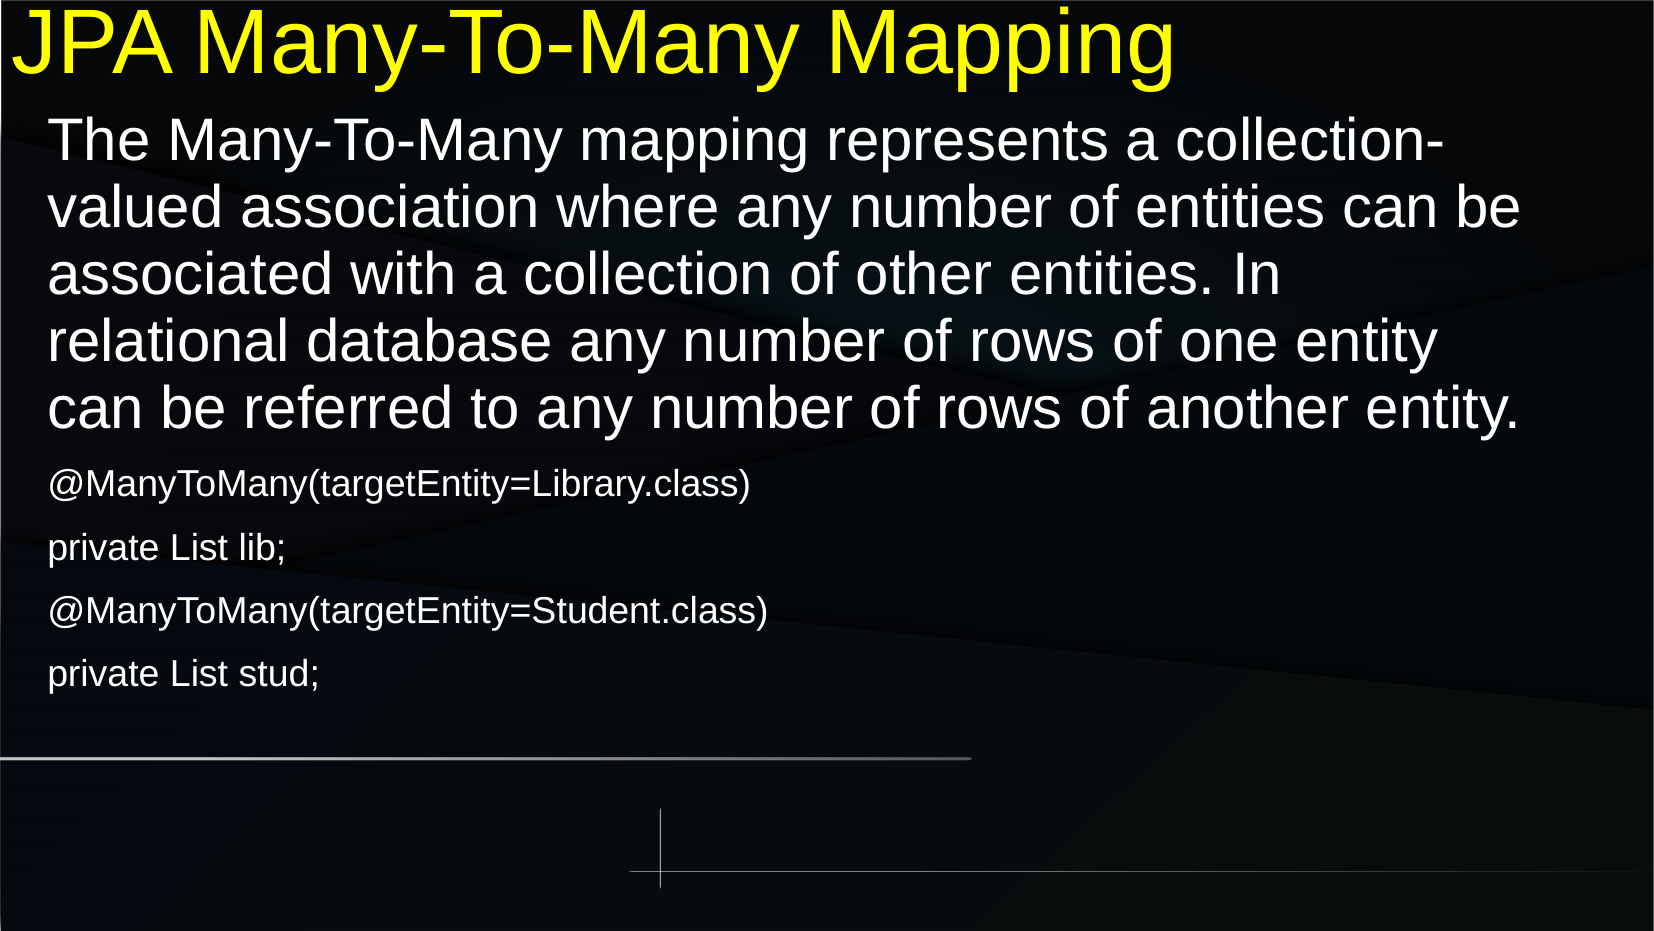

# JPA Many-To-Many Mapping
The Many-To-Many mapping represents a collection-valued association where any number of entities can be associated with a collection of other entities. In relational database any number of rows of one entity can be referred to any number of rows of another entity.
@ManyToMany(targetEntity=Library.class)
private List lib;
@ManyToMany(targetEntity=Student.class)
private List stud;